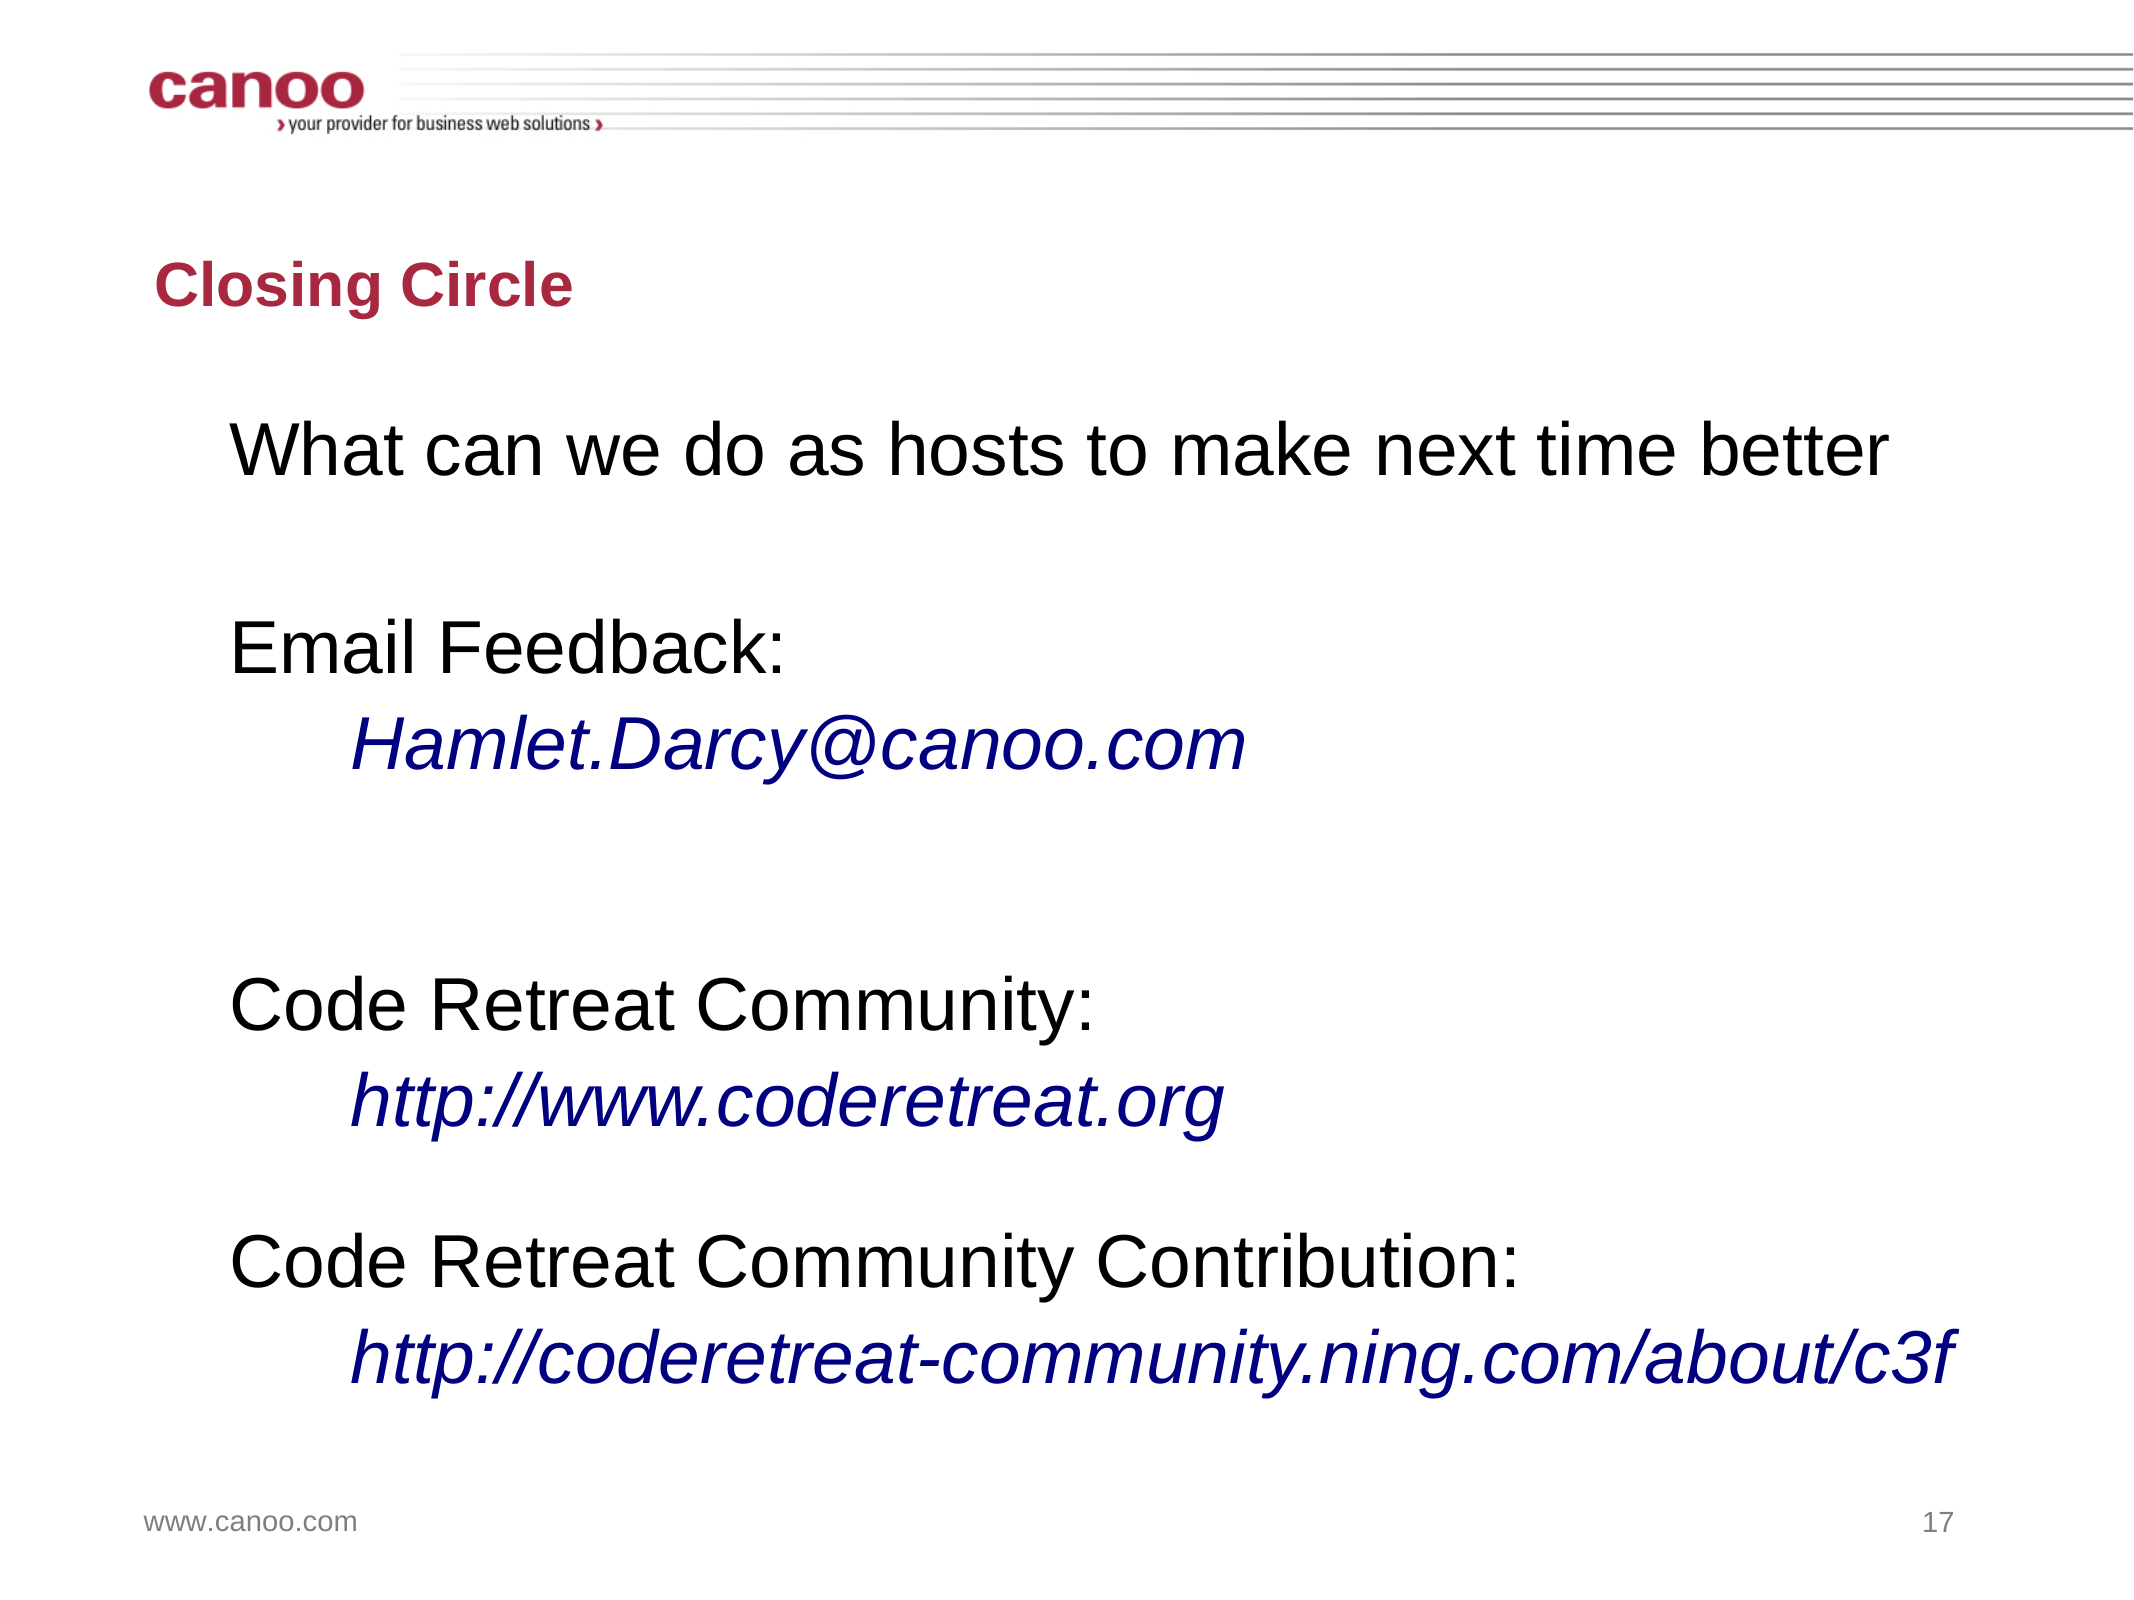

# Closing Circle
What can we do as hosts to make next time better
Email Feedback:
Hamlet.Darcy@canoo.com
Code Retreat Community:
http://www.coderetreat.org
Code Retreat Community Contribution:
http://coderetreat-community.ning.com/about/c3f